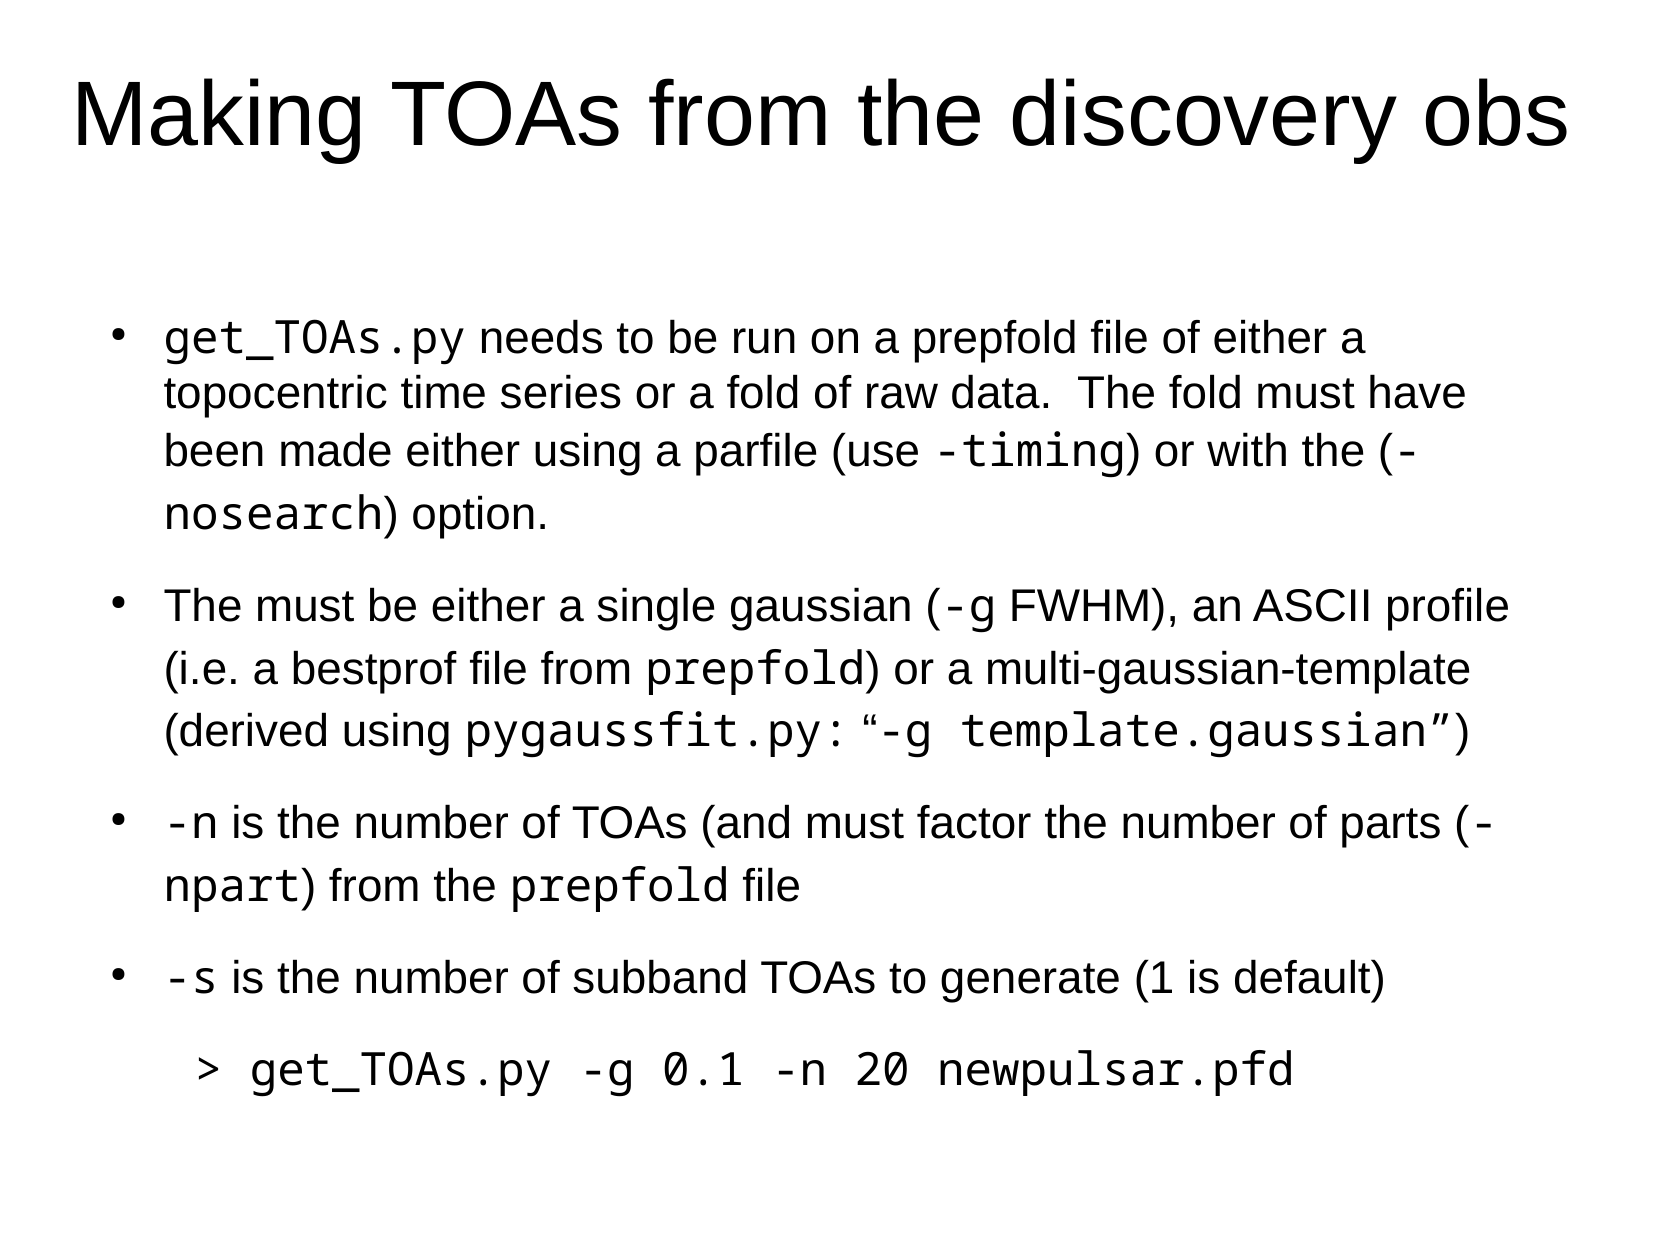

# Making TOAs from the discovery obs
get_TOAs.py needs to be run on a prepfold file of either a topocentric time series or a fold of raw data. The fold must have been made either using a parfile (use -timing) or with the (-nosearch) option.
The must be either a single gaussian (-g FWHM), an ASCII profile (i.e. a bestprof file from prepfold) or a multi-gaussian-template (derived using pygaussfit.py: “-g template.gaussian”)
-n is the number of TOAs (and must factor the number of parts (-npart) from the prepfold file
-s is the number of subband TOAs to generate (1 is default)
 > get_TOAs.py -g 0.1 -n 20 newpulsar.pfd